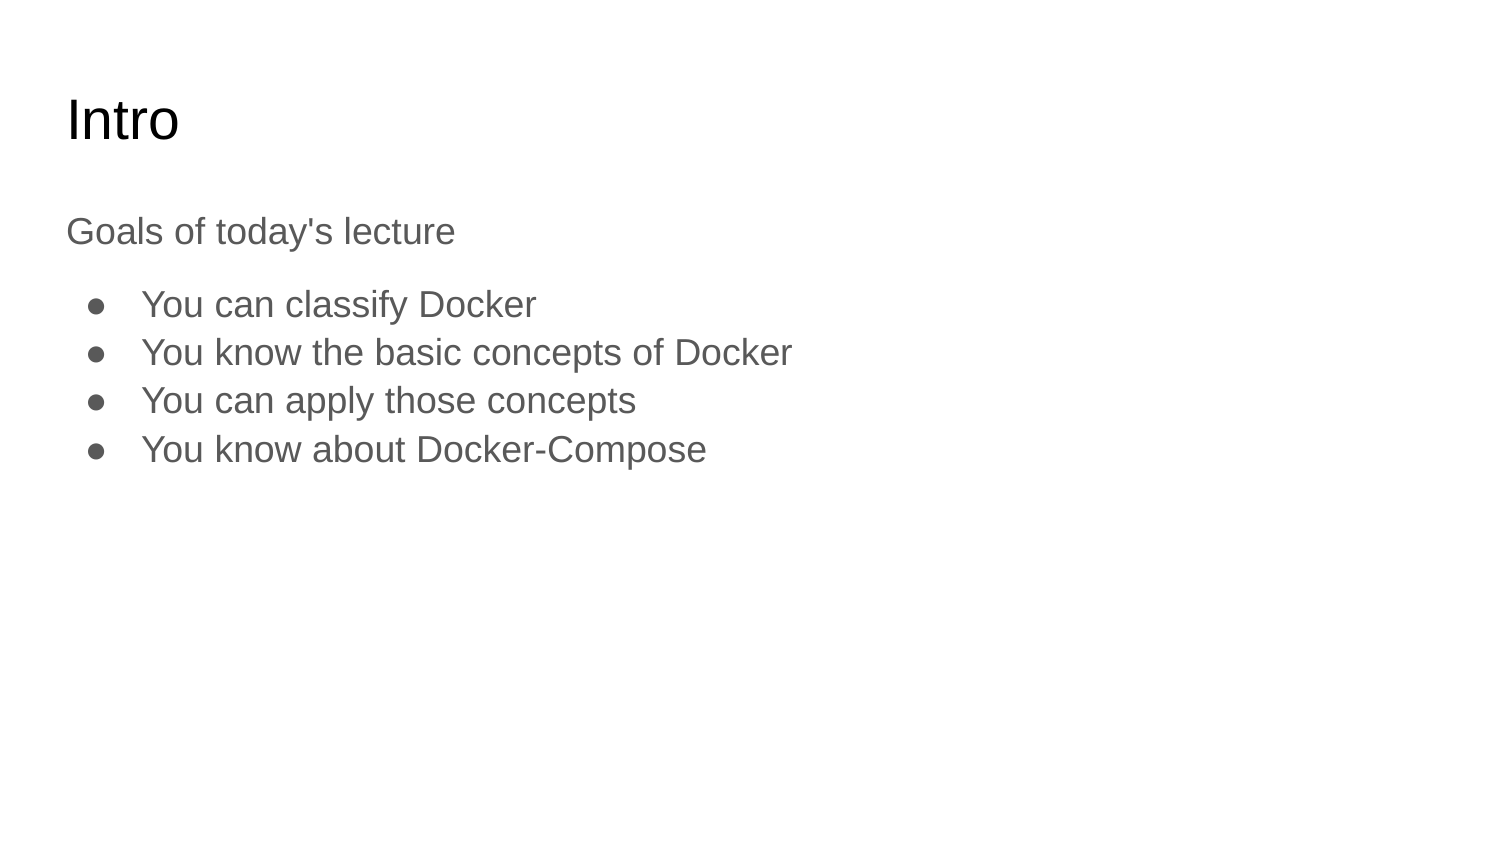

# Intro
Goals of today's lecture
You can classify Docker
You know the basic concepts of Docker
You can apply those concepts
You know about Docker-Compose